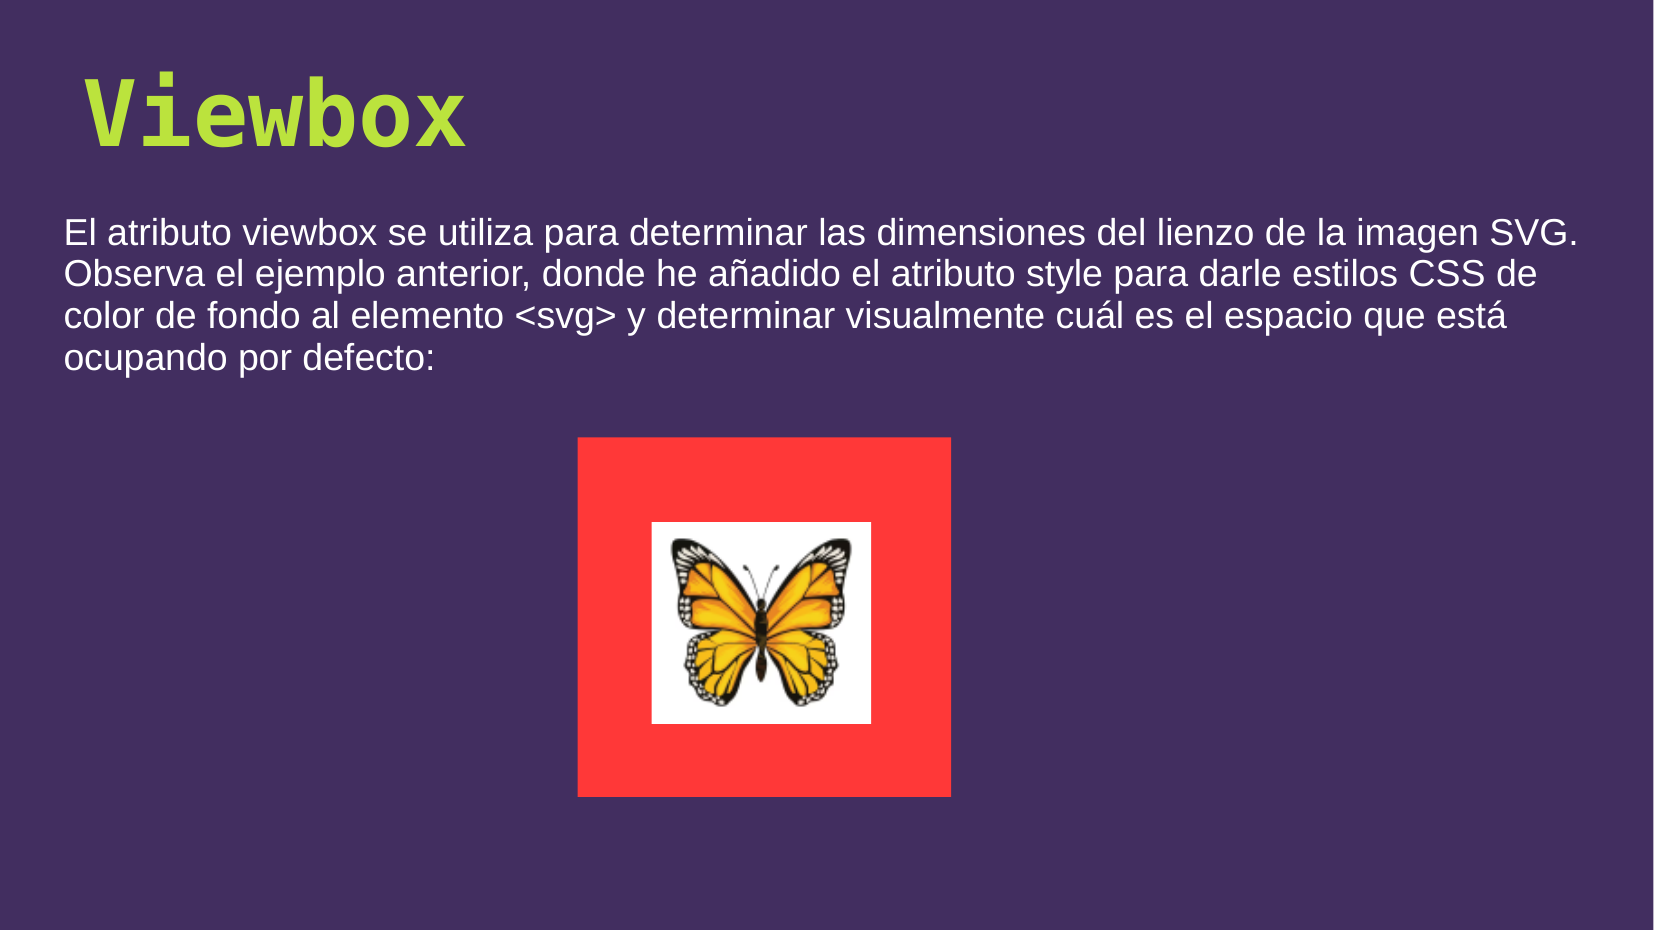

# Viewbox
El atributo viewbox se utiliza para determinar las dimensiones del lienzo de la imagen SVG. Observa el ejemplo anterior, donde he añadido el atributo style para darle estilos CSS de color de fondo al elemento <svg> y determinar visualmente cuál es el espacio que está ocupando por defecto: